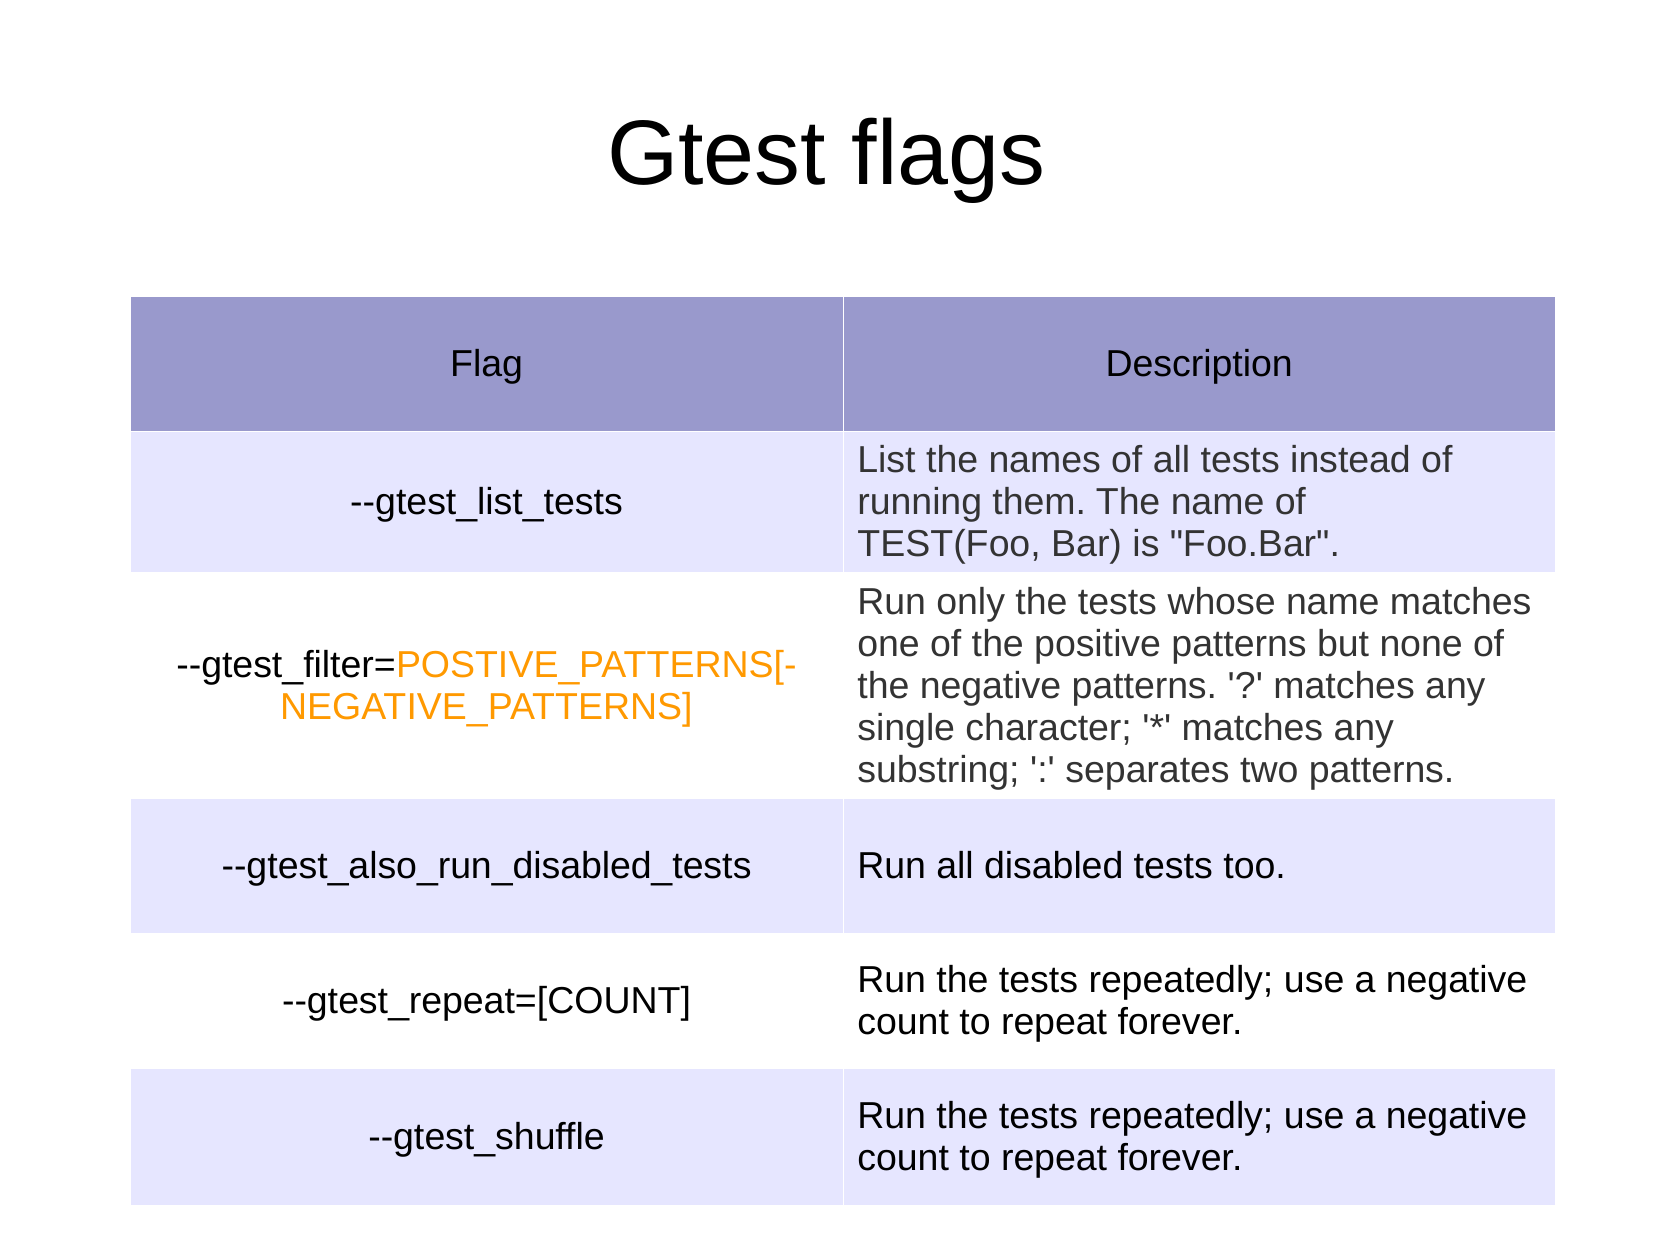

# Gtest flags
| Flag | Description |
| --- | --- |
| --gtest\_list\_tests | List the names of all tests instead of running them. The name of TEST(Foo, Bar) is "Foo.Bar". |
| --gtest\_filter=POSTIVE\_PATTERNS[-NEGATIVE\_PATTERNS] | Run only the tests whose name matches one of the positive patterns but none of the negative patterns. '?' matches any single character; '\*' matches any substring; ':' separates two patterns. |
| --gtest\_also\_run\_disabled\_tests | Run all disabled tests too. |
| --gtest\_repeat=[COUNT] | Run the tests repeatedly; use a negative count to repeat forever. |
| --gtest\_shuffle | Run the tests repeatedly; use a negative count to repeat forever. |